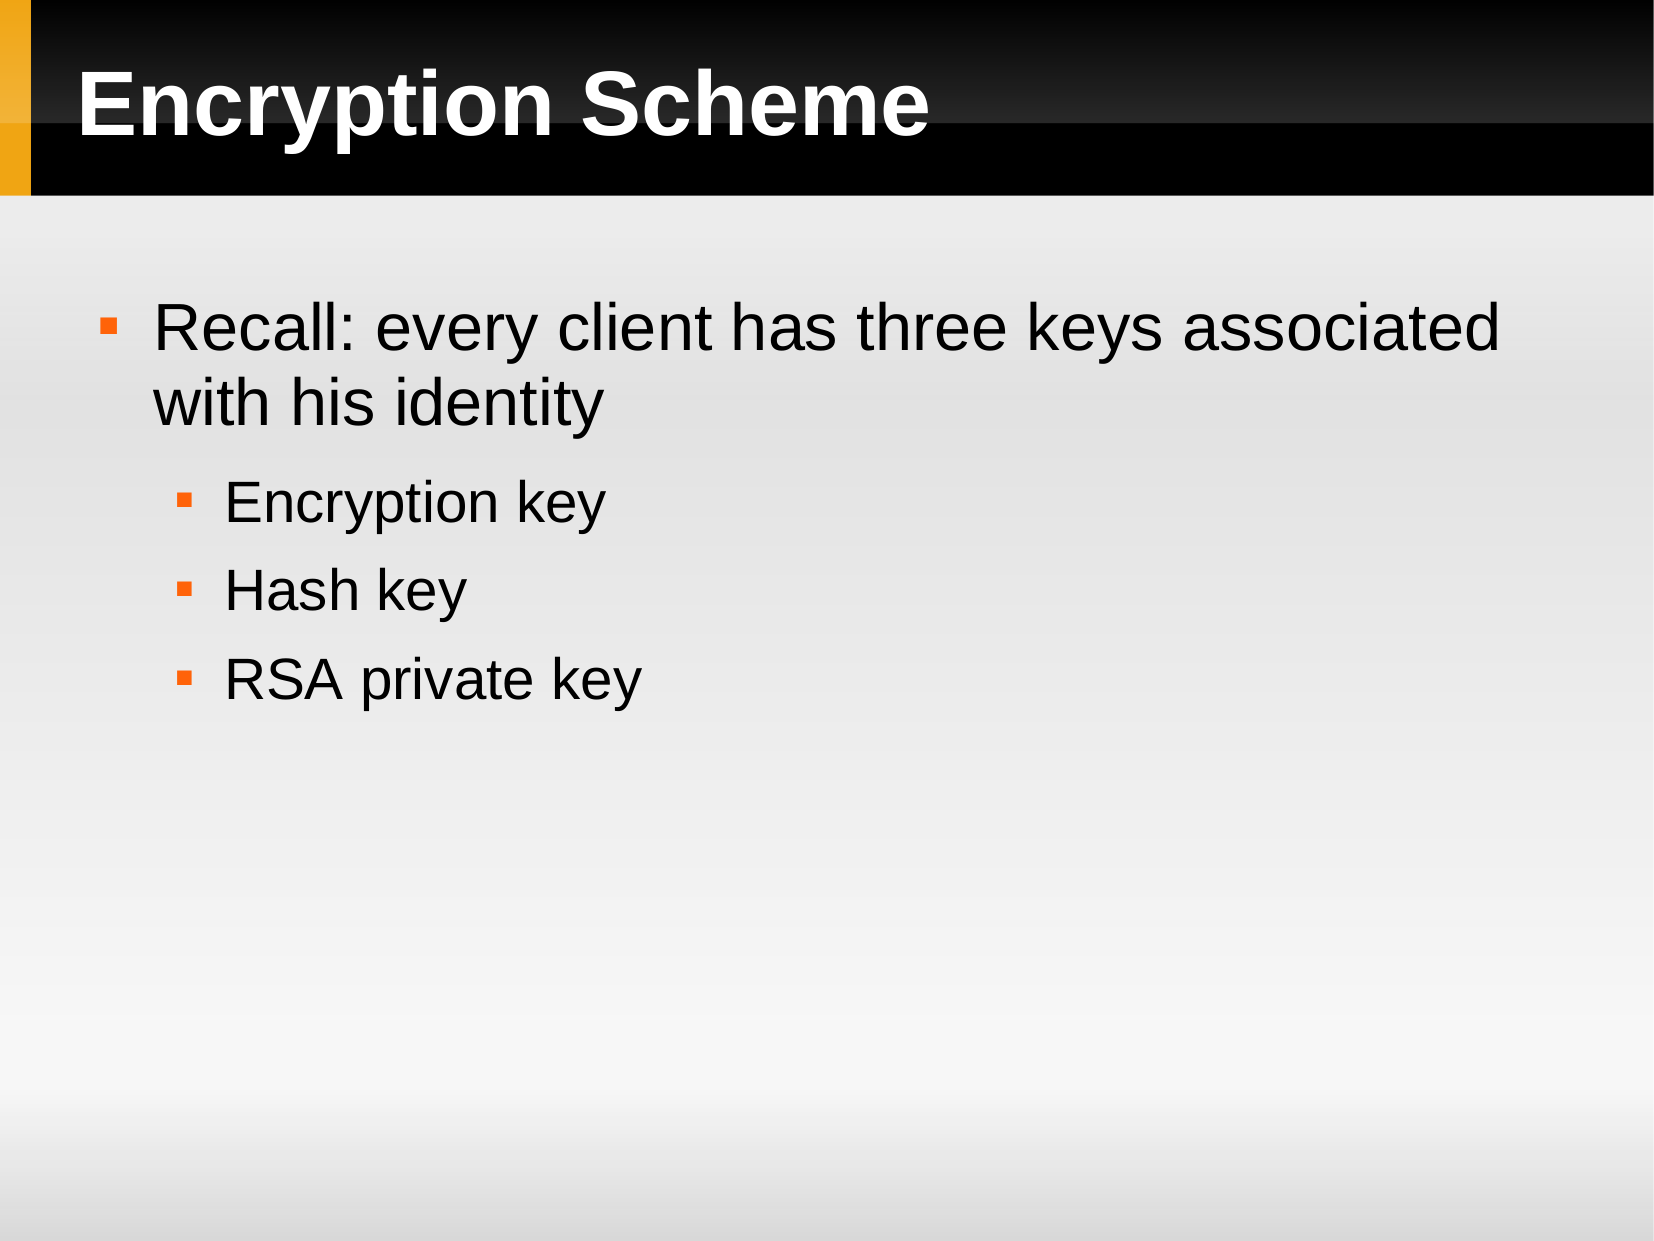

# Encryption Scheme
Recall: every client has three keys associated with his identity
Encryption key
Hash key
RSA private key